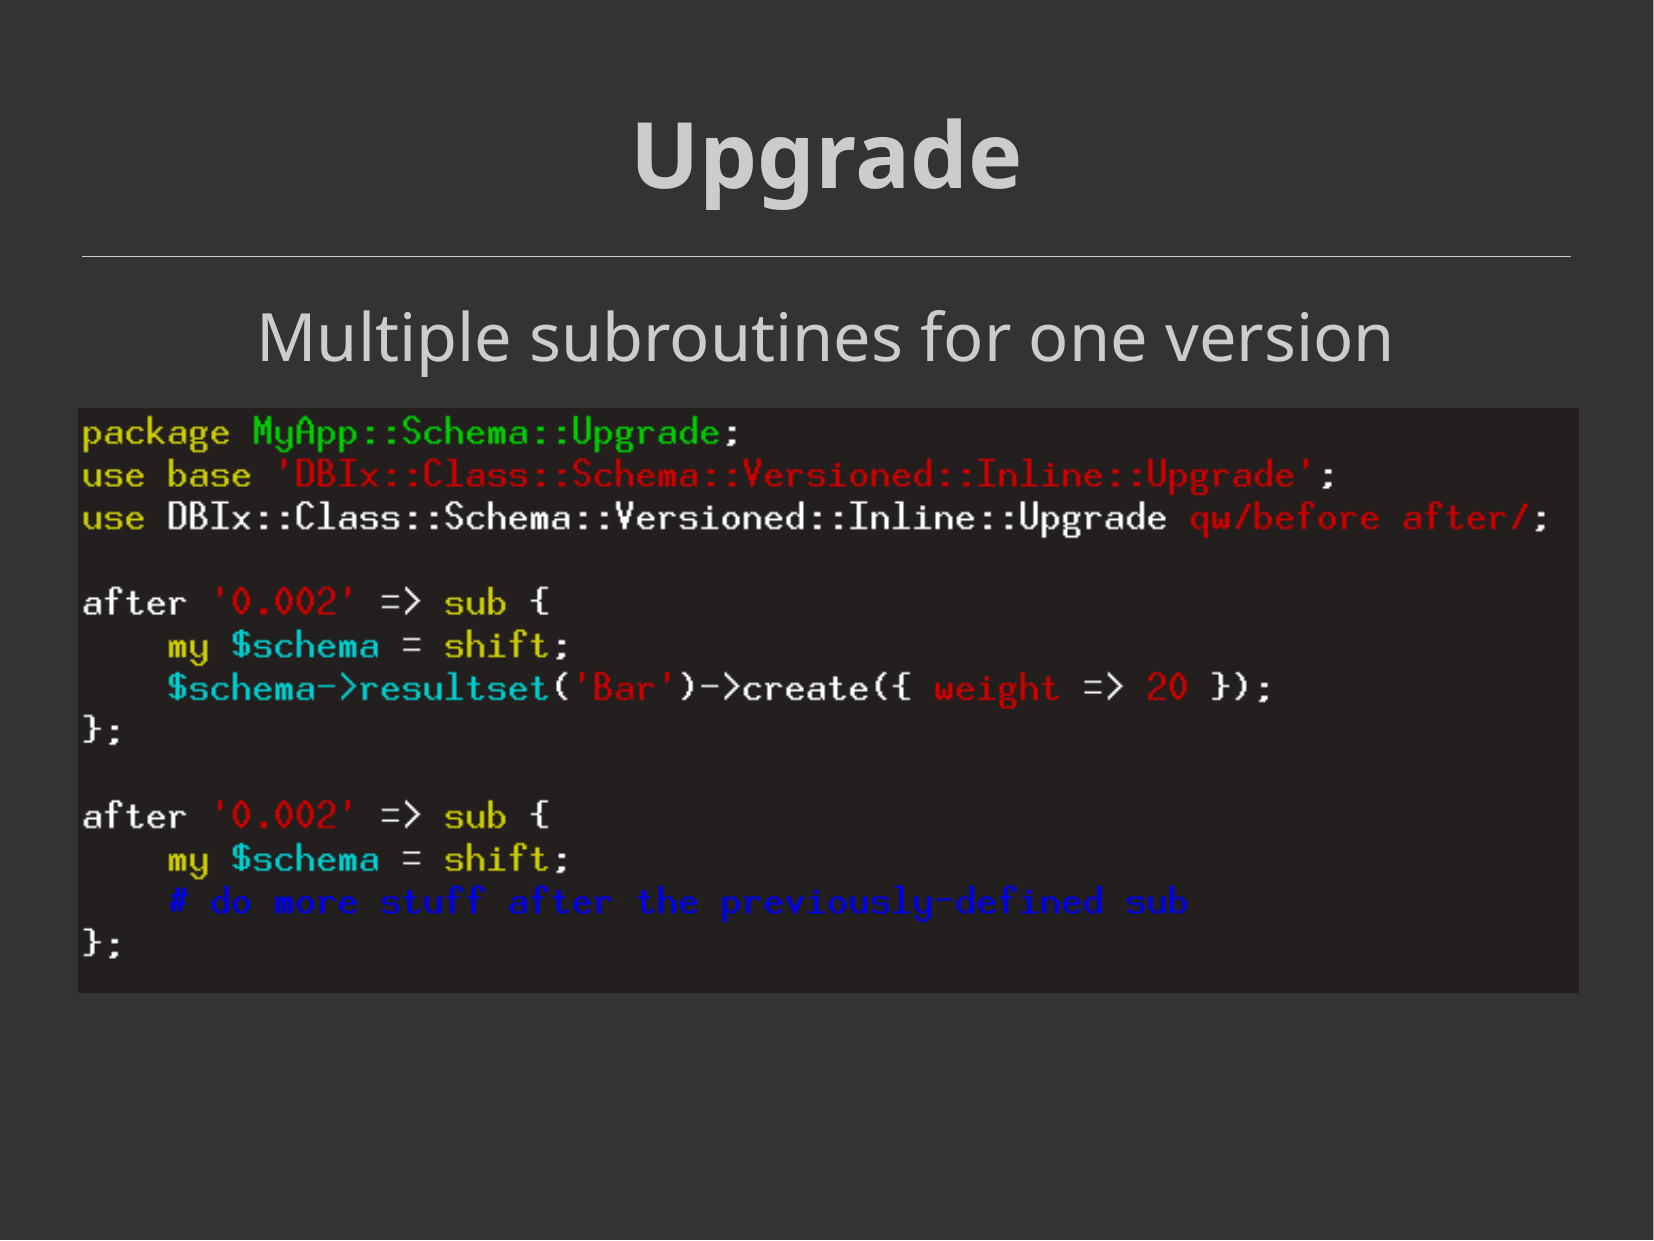

# Upgrade
Multiple subroutines for one version